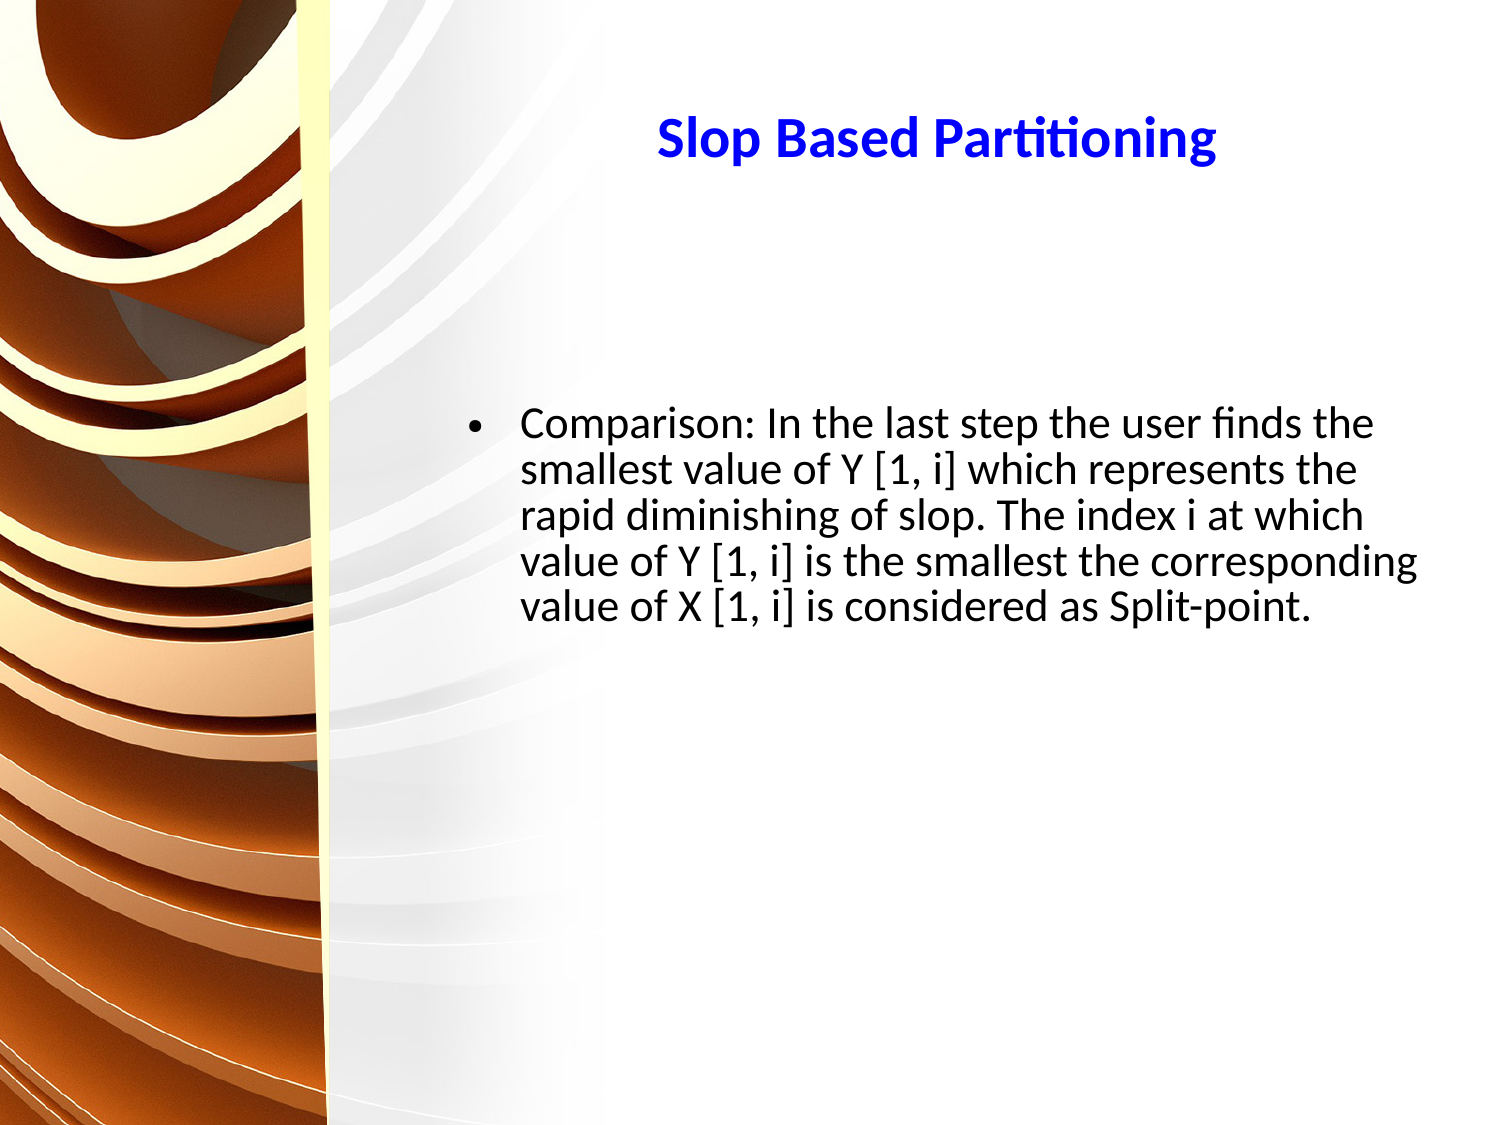

# Slop Based Partitioning
Comparison: In the last step the user finds the smallest value of Y [1, i] which represents the rapid diminishing of slop. The index i at which value of Y [1, i] is the smallest the corresponding value of X [1, i] is considered as Split-point.